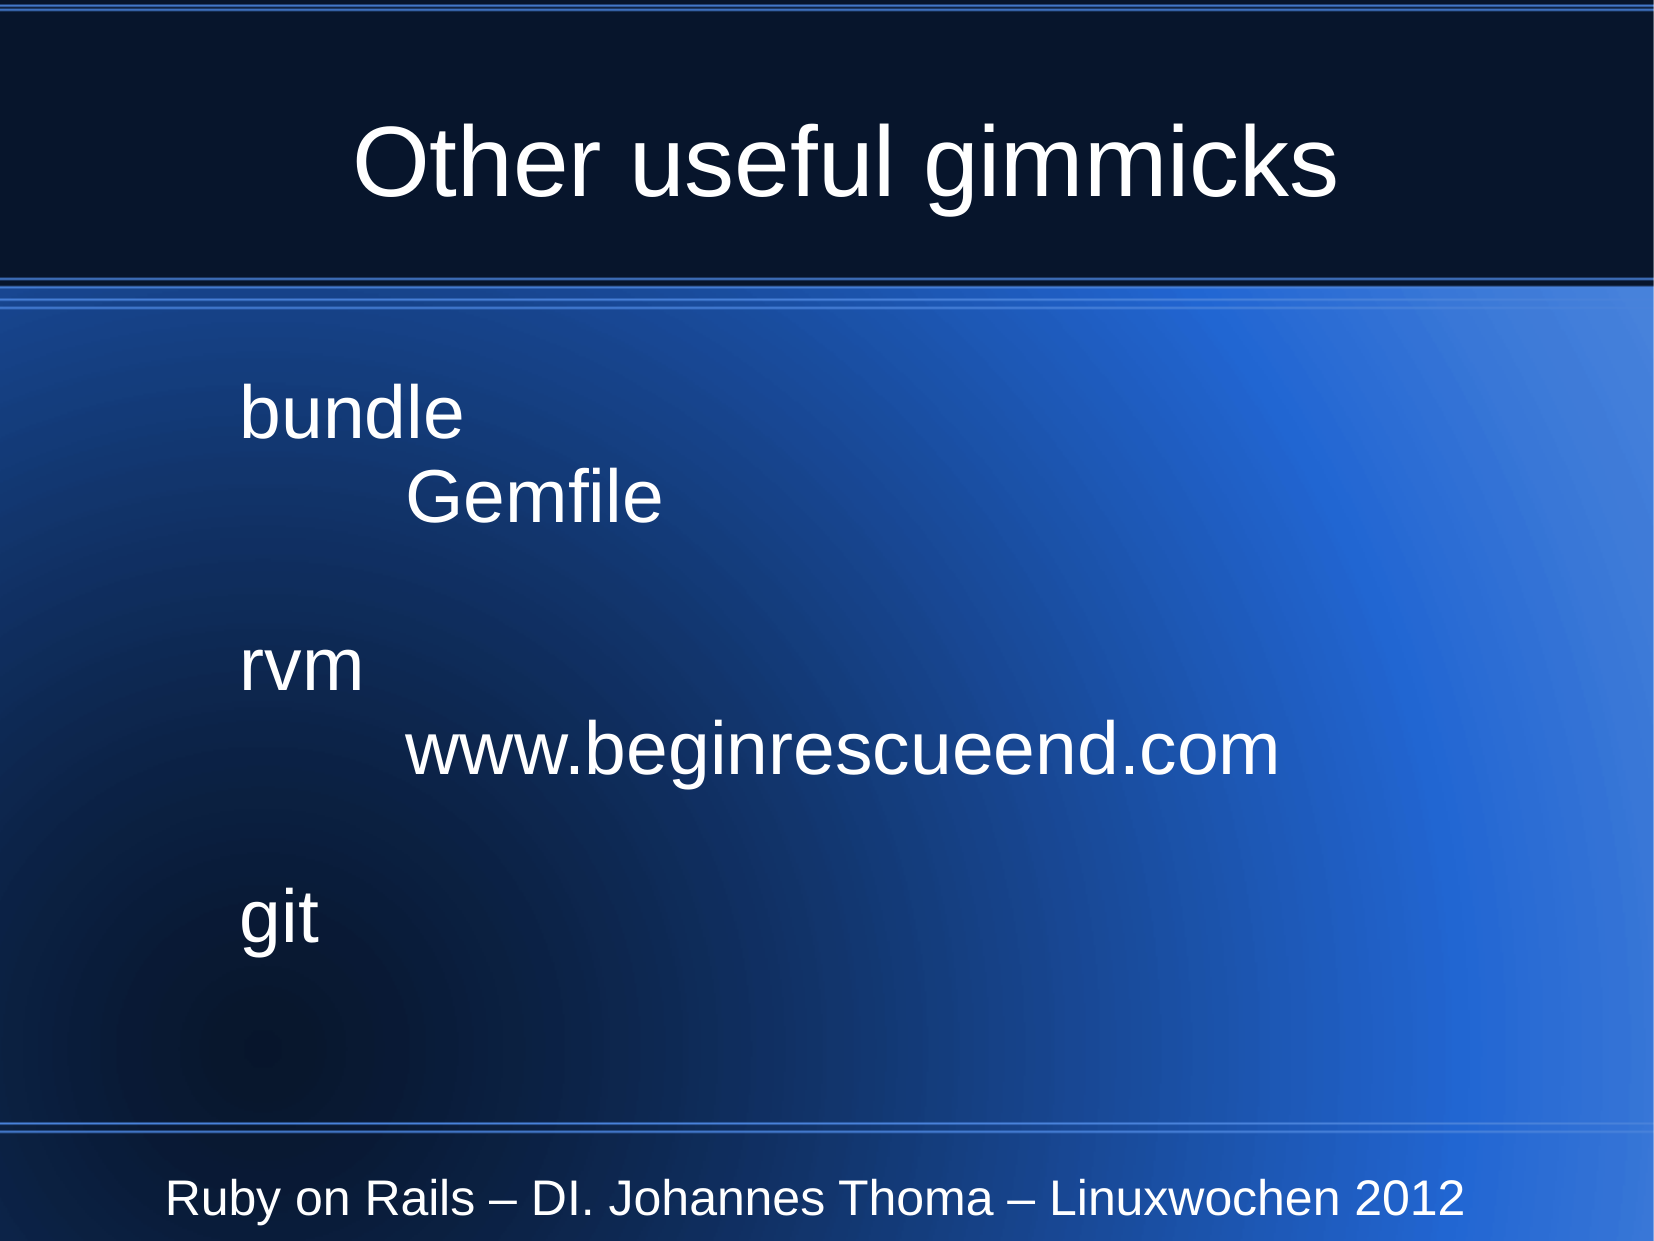

Other useful gimmicks
bundle
 Gemfile
rvm
 www.beginrescueend.com
git
Ruby on Rails – DI. Johannes Thoma – Linuxwochen 2012